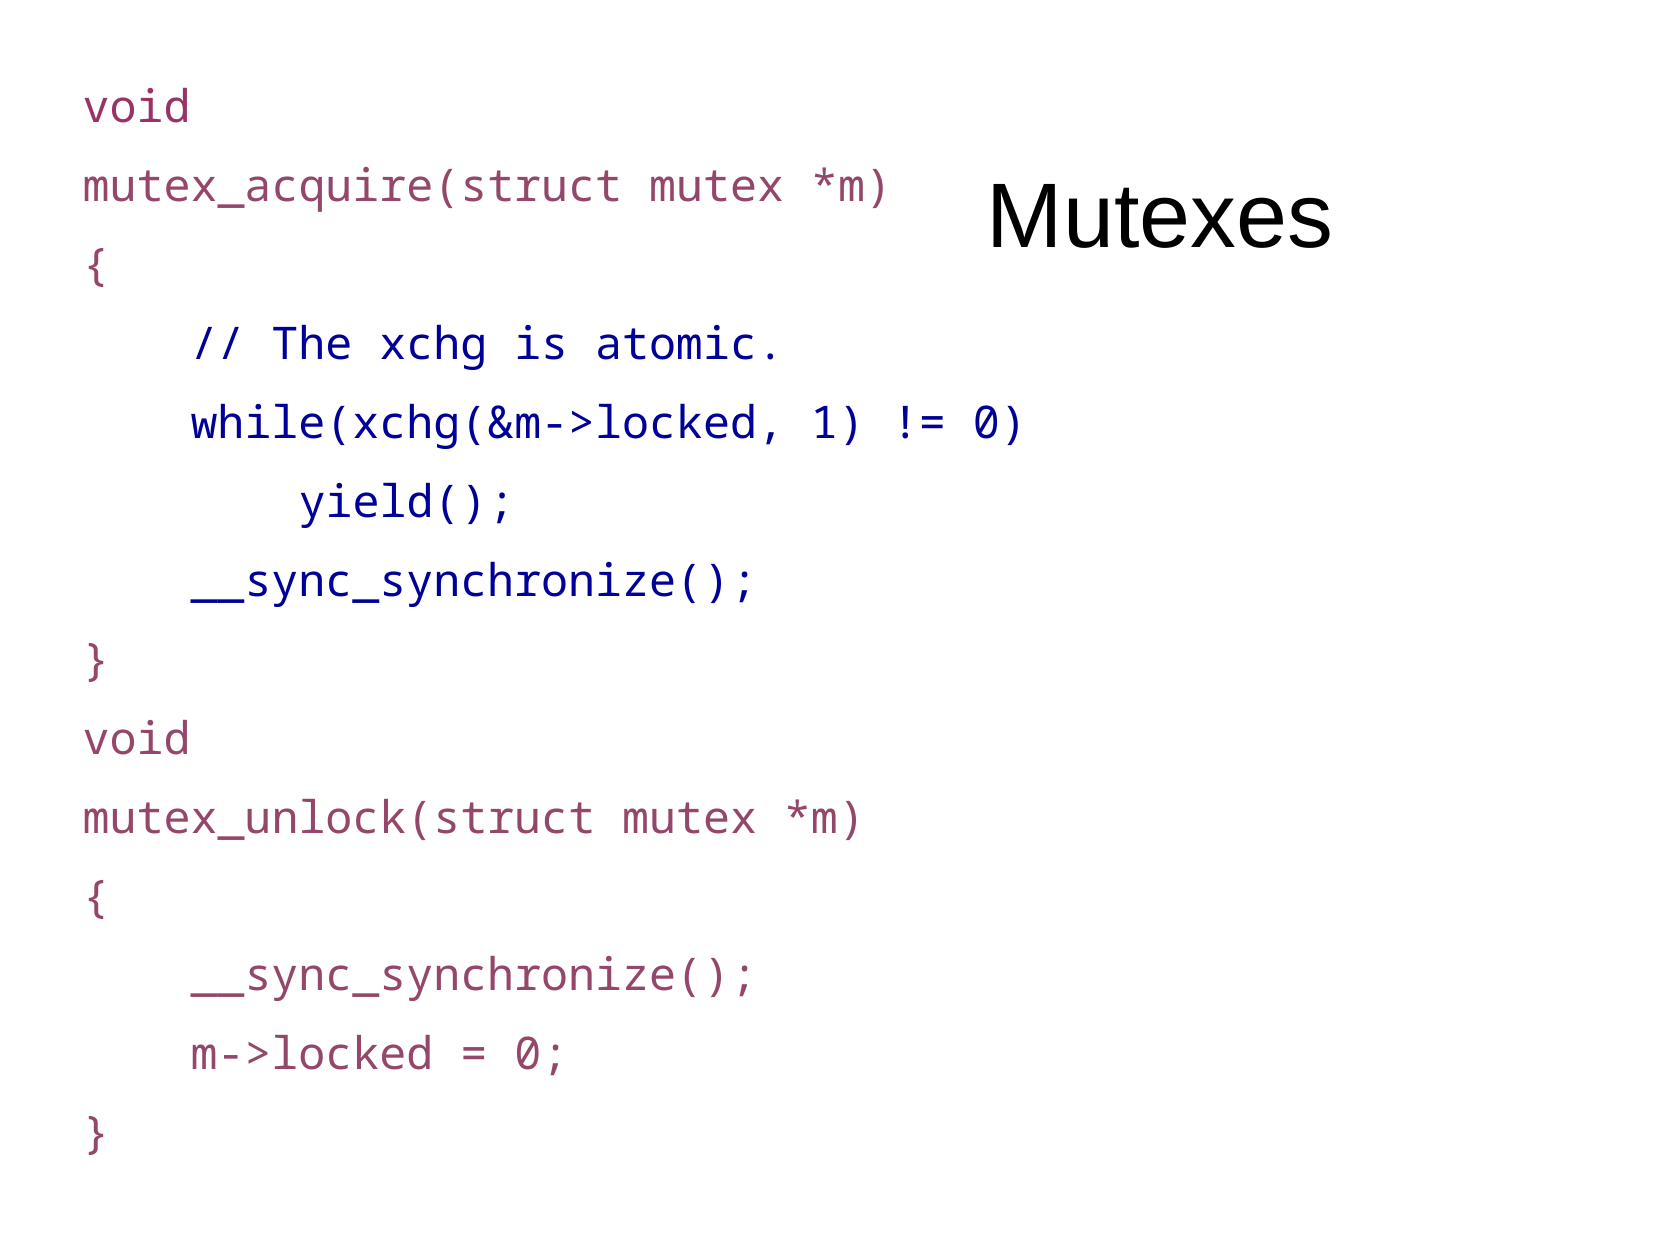

# void
mutex_acquire(struct mutex *m)
{
 // The xchg is atomic.
 while(xchg(&m->locked, 1) != 0)
 yield();
 __sync_synchronize();
}
void
mutex_unlock(struct mutex *m)
{
 __sync_synchronize();
 m->locked = 0;
}
Mutexes